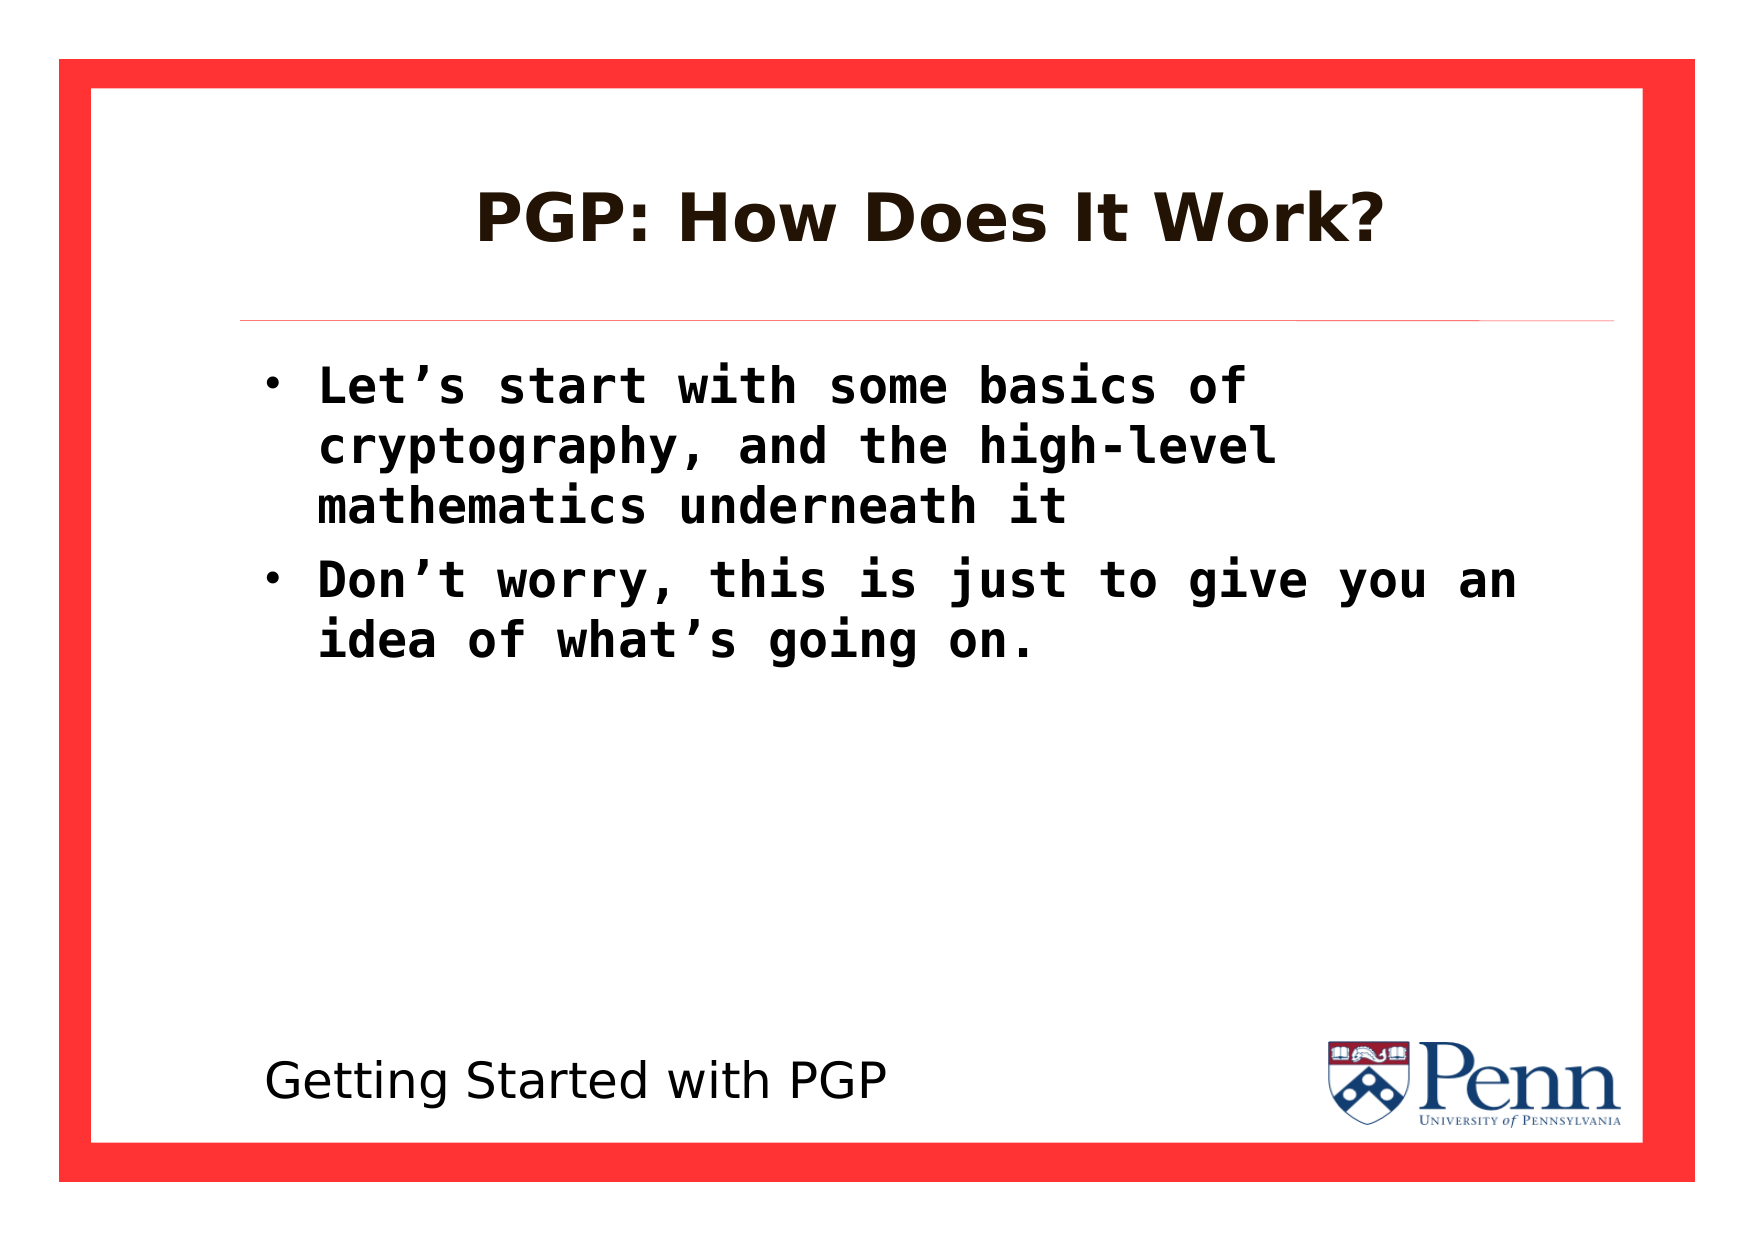

# PGP: How Does It Work?
Let’s start with some basics of cryptography, and the high-level mathematics underneath it
Don’t worry, this is just to give you an idea of what’s going on.